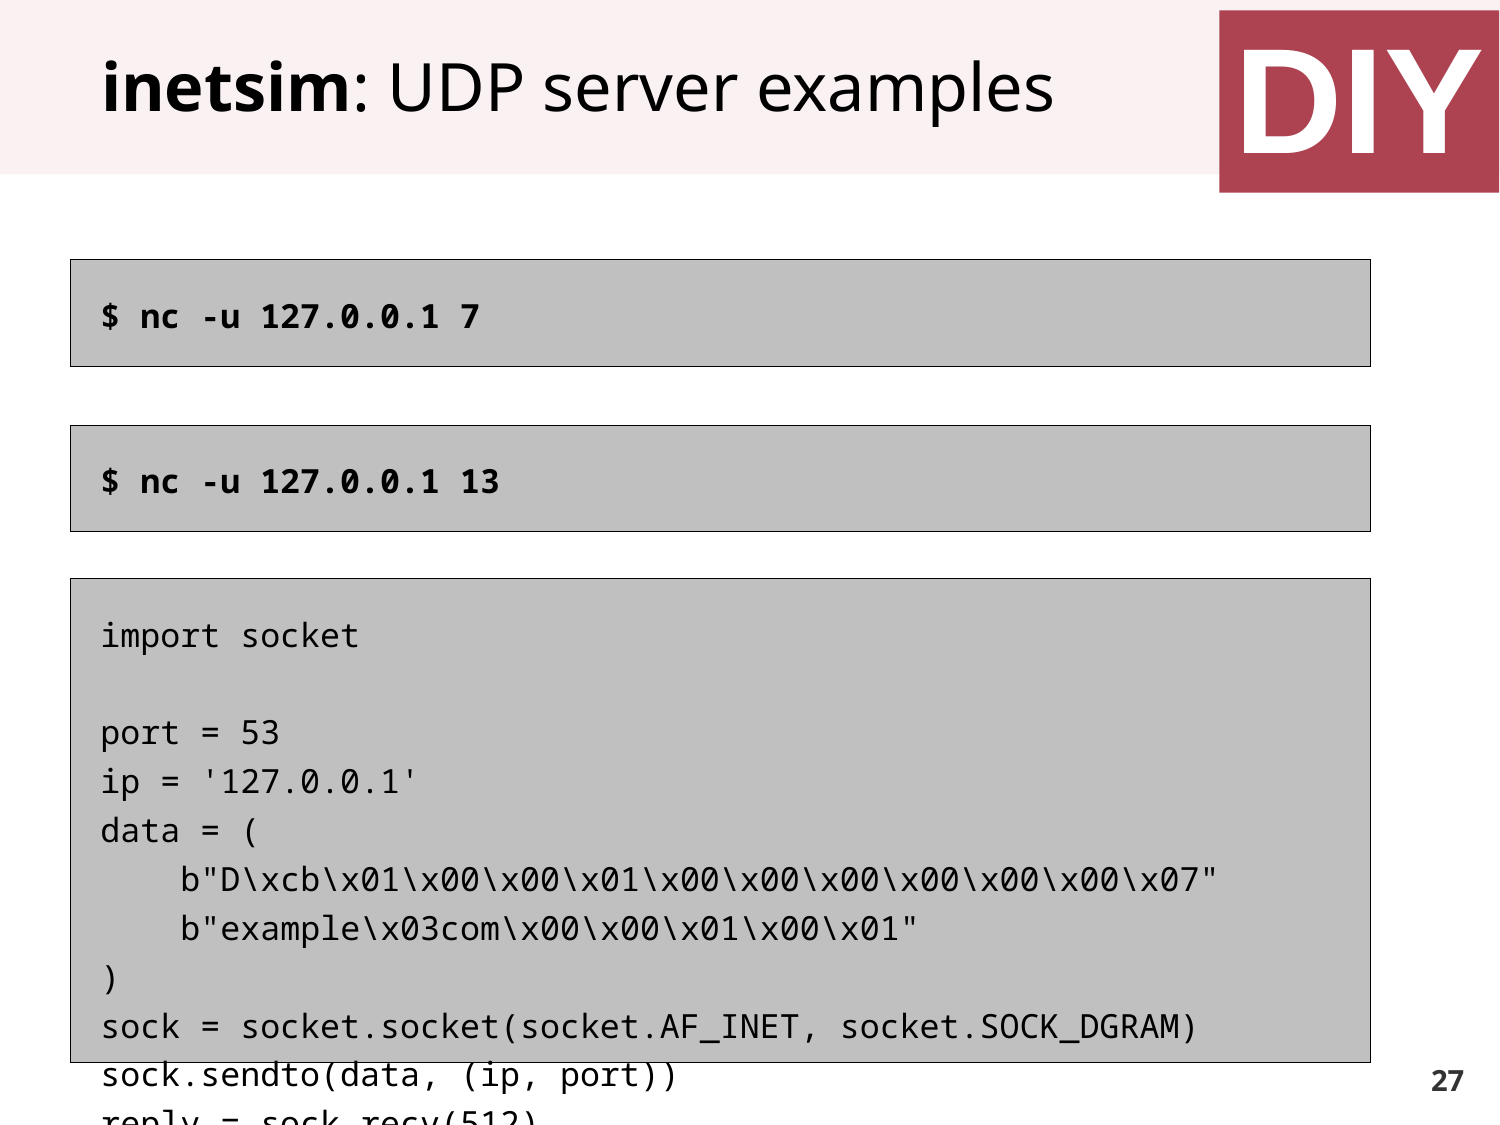

# inetsim: UDP server examples
DIY
$ nc -u 127.0.0.1 7
$ nc -u 127.0.0.1 13
$ nc -u 127.0.0.1 13
$ nc -u 127.0.0.1 13
import socket
port = 53
ip = '127.0.0.1'
data = (
 b"D\xcb\x01\x00\x00\x01\x00\x00\x00\x00\x00\x00\x07"
 b"example\x03com\x00\x00\x01\x00\x01"
)
sock = socket.socket(socket.AF_INET, socket.SOCK_DGRAM)
sock.sendto(data, (ip, port))
reply = sock.recv(512)
print(reply)
27
Confiabilidad y control de flujo